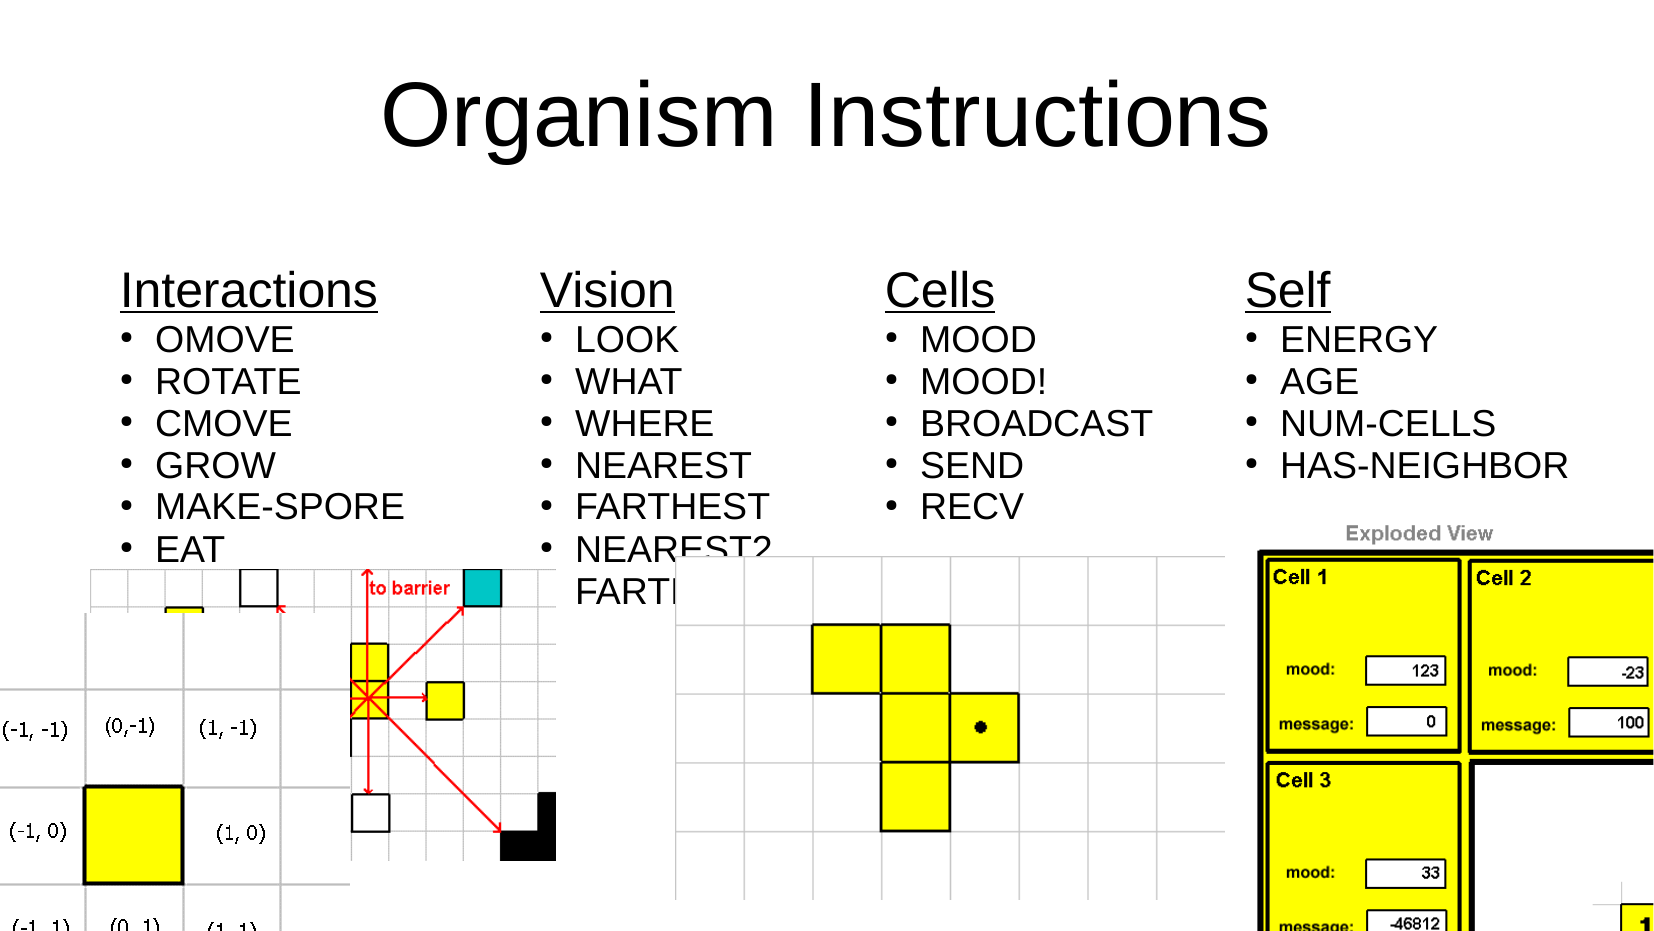

# Organism Instructions
Interactions
OMOVE
ROTATE
CMOVE
GROW
MAKE-SPORE
EAT
Vision
LOOK
WHAT
WHERE
NEAREST
FARTHEST
NEAREST2
FARTHEST2
Cells
MOOD
MOOD!
BROADCAST
SEND
RECV
Self
ENERGY
AGE
NUM-CELLS
HAS-NEIGHBOR